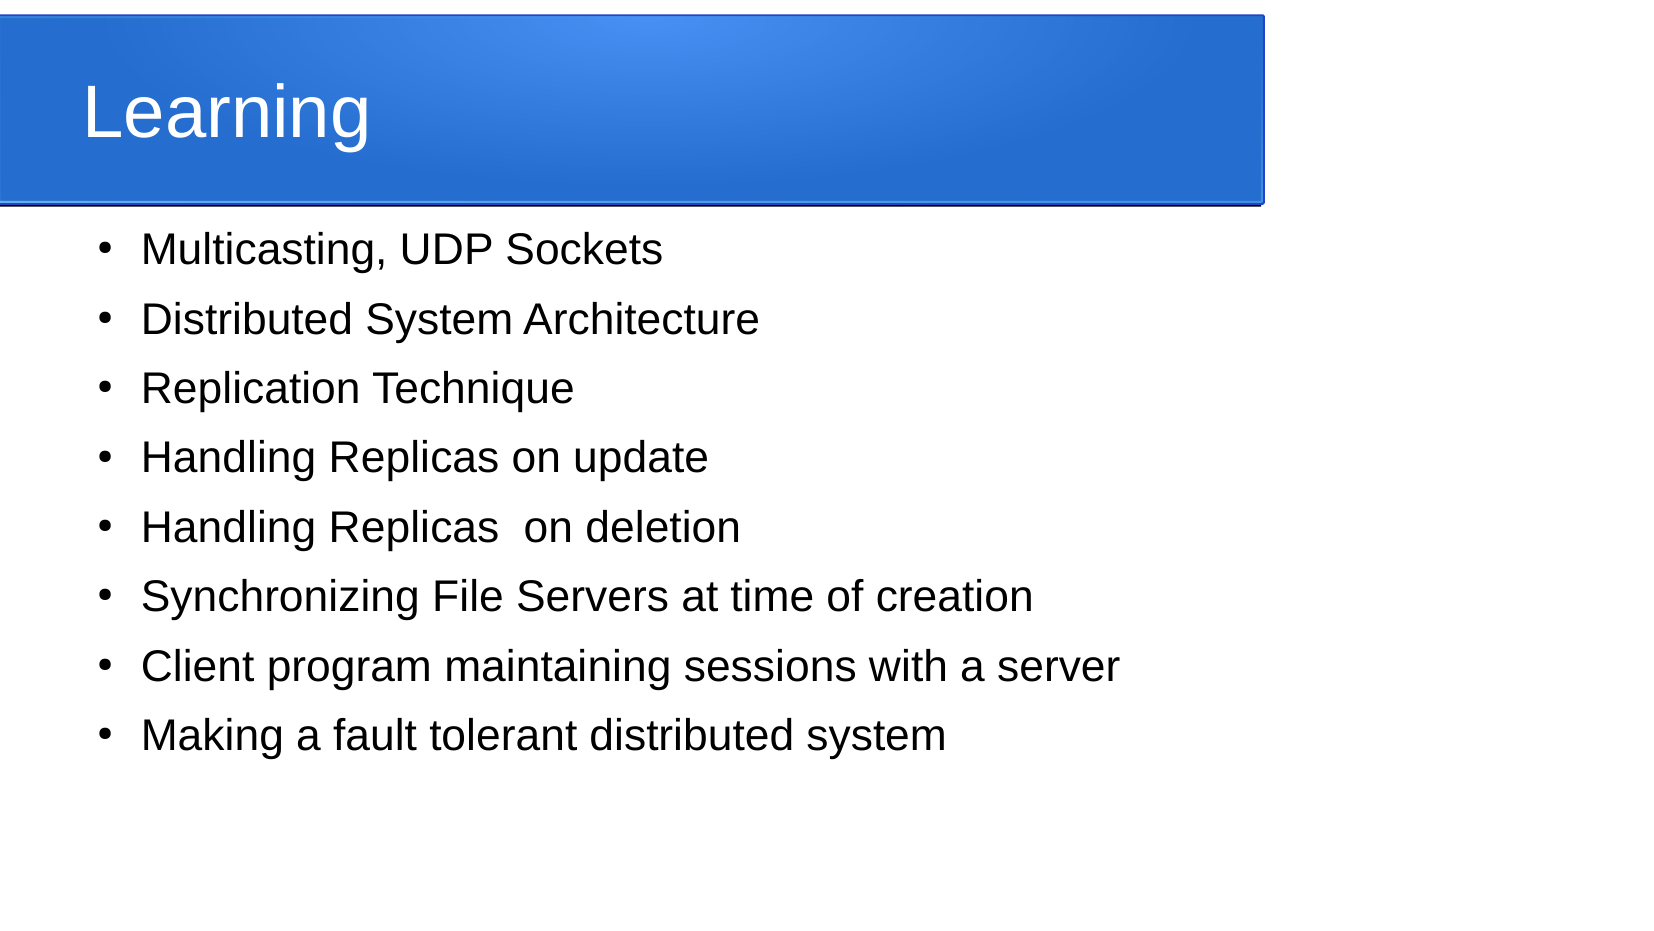

# Learning
Multicasting, UDP Sockets
Distributed System Architecture
Replication Technique
Handling Replicas on update
Handling Replicas on deletion
Synchronizing File Servers at time of creation
Client program maintaining sessions with a server
Making a fault tolerant distributed system